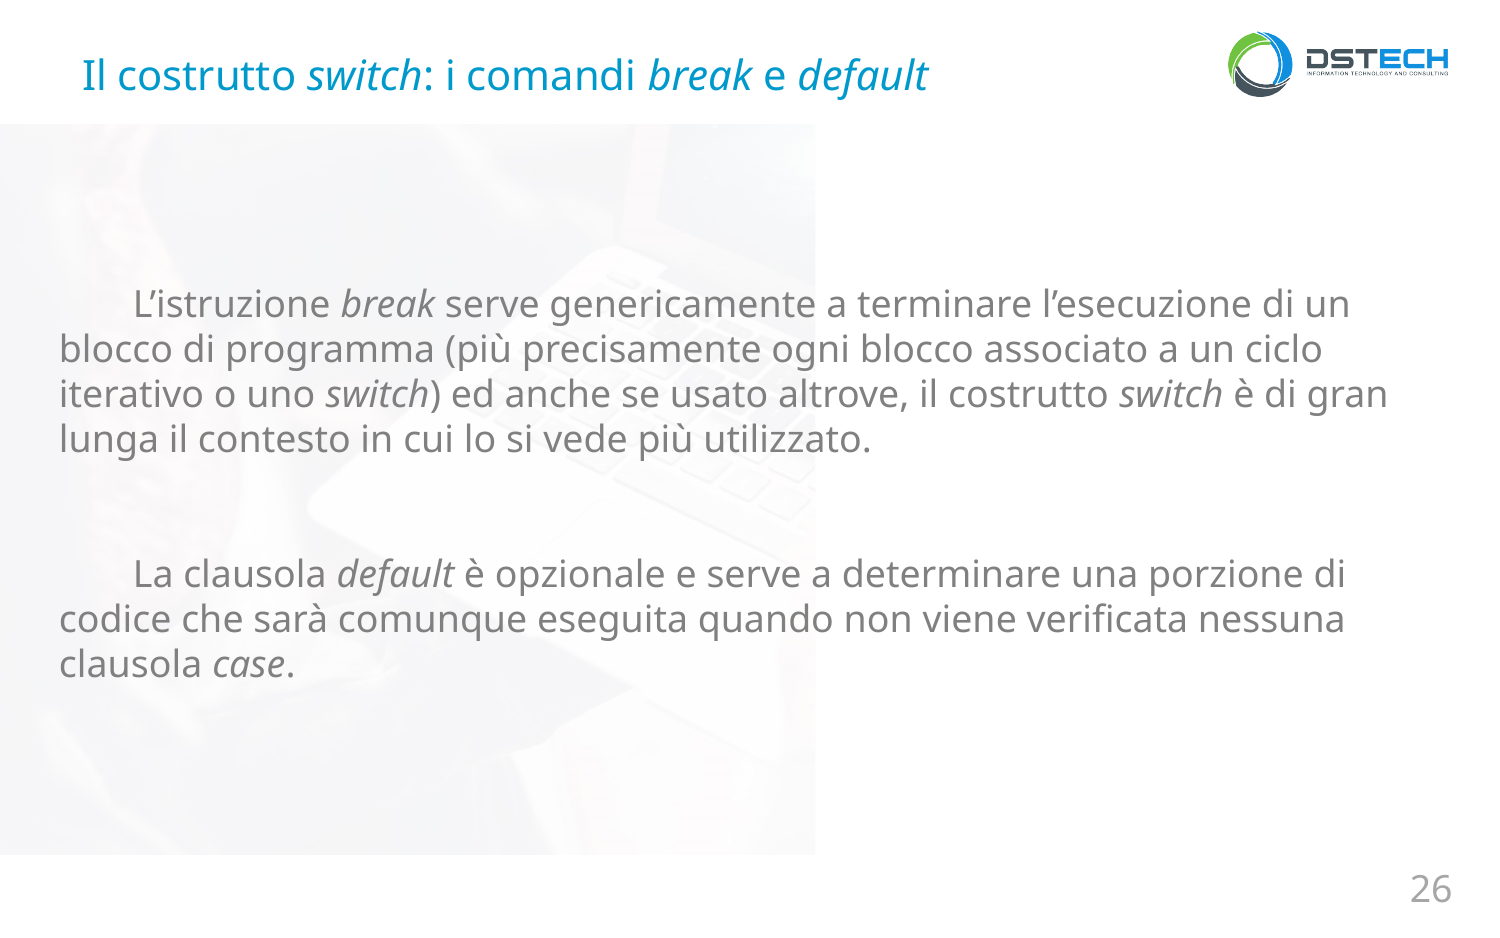

Il costrutto switch: i comandi break e default
	L’istruzione break serve genericamente a terminare l’esecuzione di un blocco di programma (più precisamente ogni blocco associato a un ciclo iterativo o uno switch) ed anche se usato altrove, il costrutto switch è di gran lunga il contesto in cui lo si vede più utilizzato.
	La clausola default è opzionale e serve a determinare una porzione di codice che sarà comunque eseguita quando non viene verificata nessuna clausola case.
26